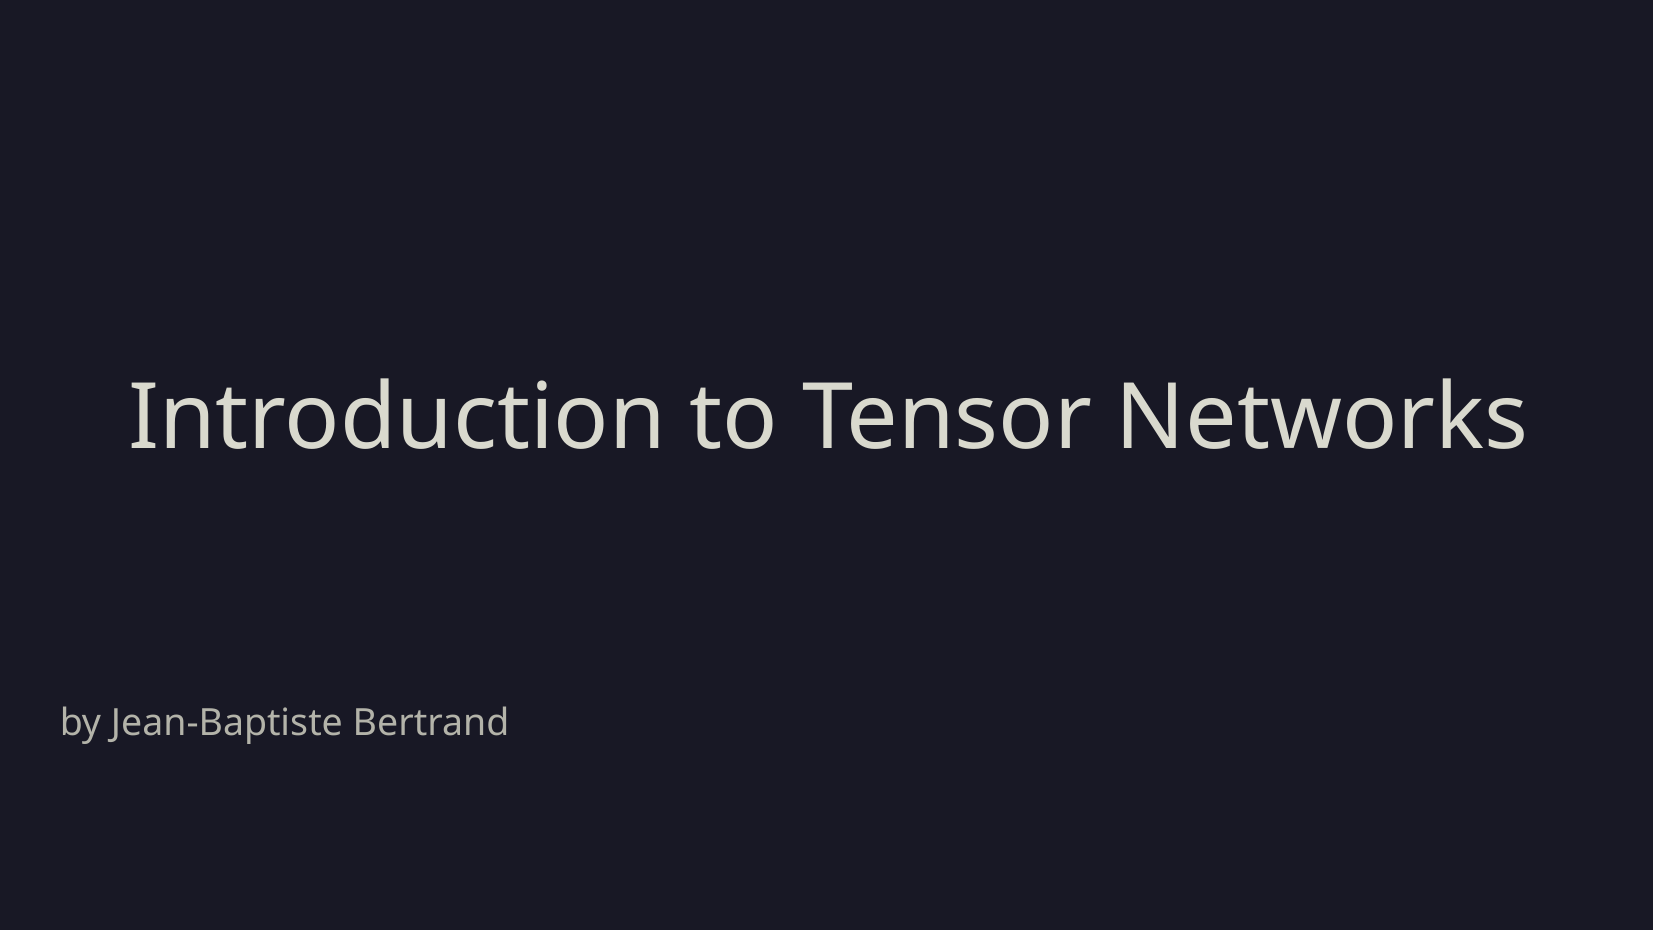

# Introduction to Tensor Networks
by Jean-Baptiste Bertrand